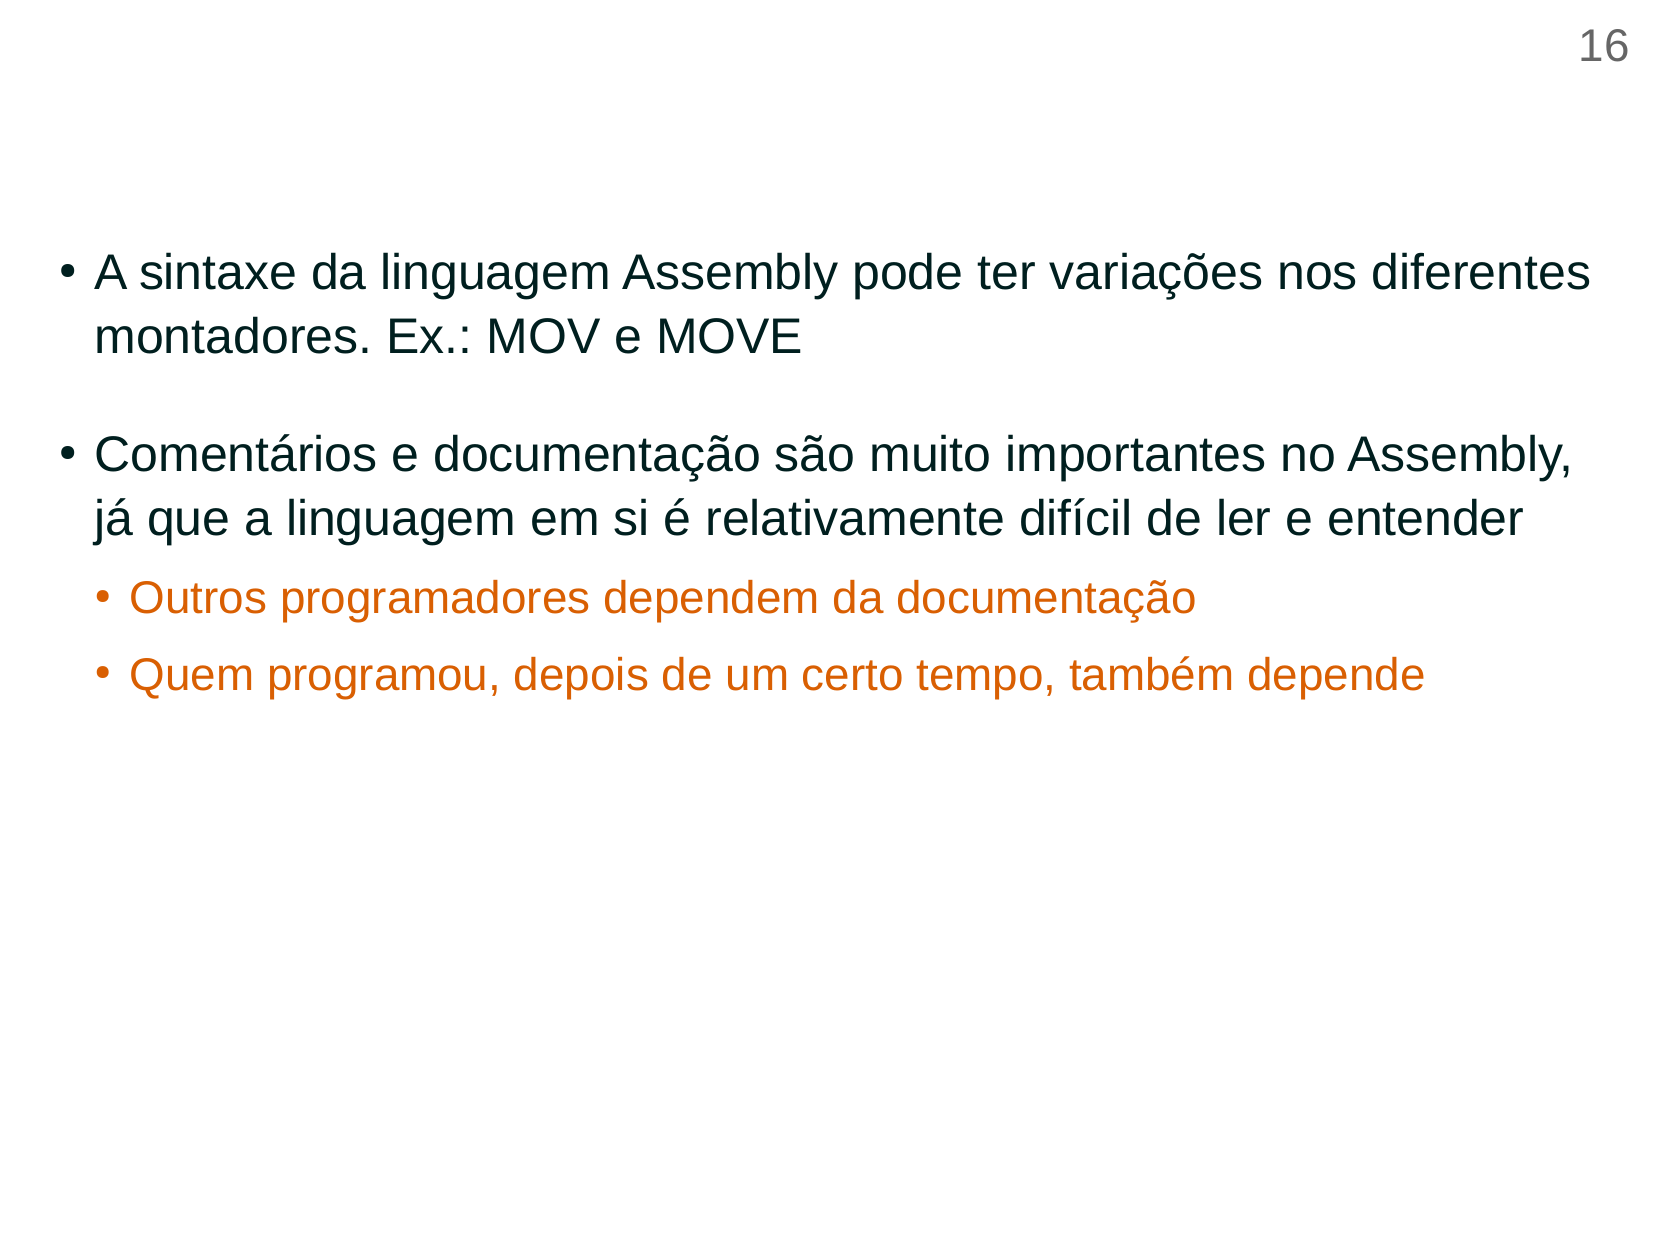

16
#
A sintaxe da linguagem Assembly pode ter variações nos diferentes montadores. Ex.: MOV e MOVE
Comentários e documentação são muito importantes no Assembly, já que a linguagem em si é relativamente difícil de ler e entender
Outros programadores dependem da documentação
Quem programou, depois de um certo tempo, também depende